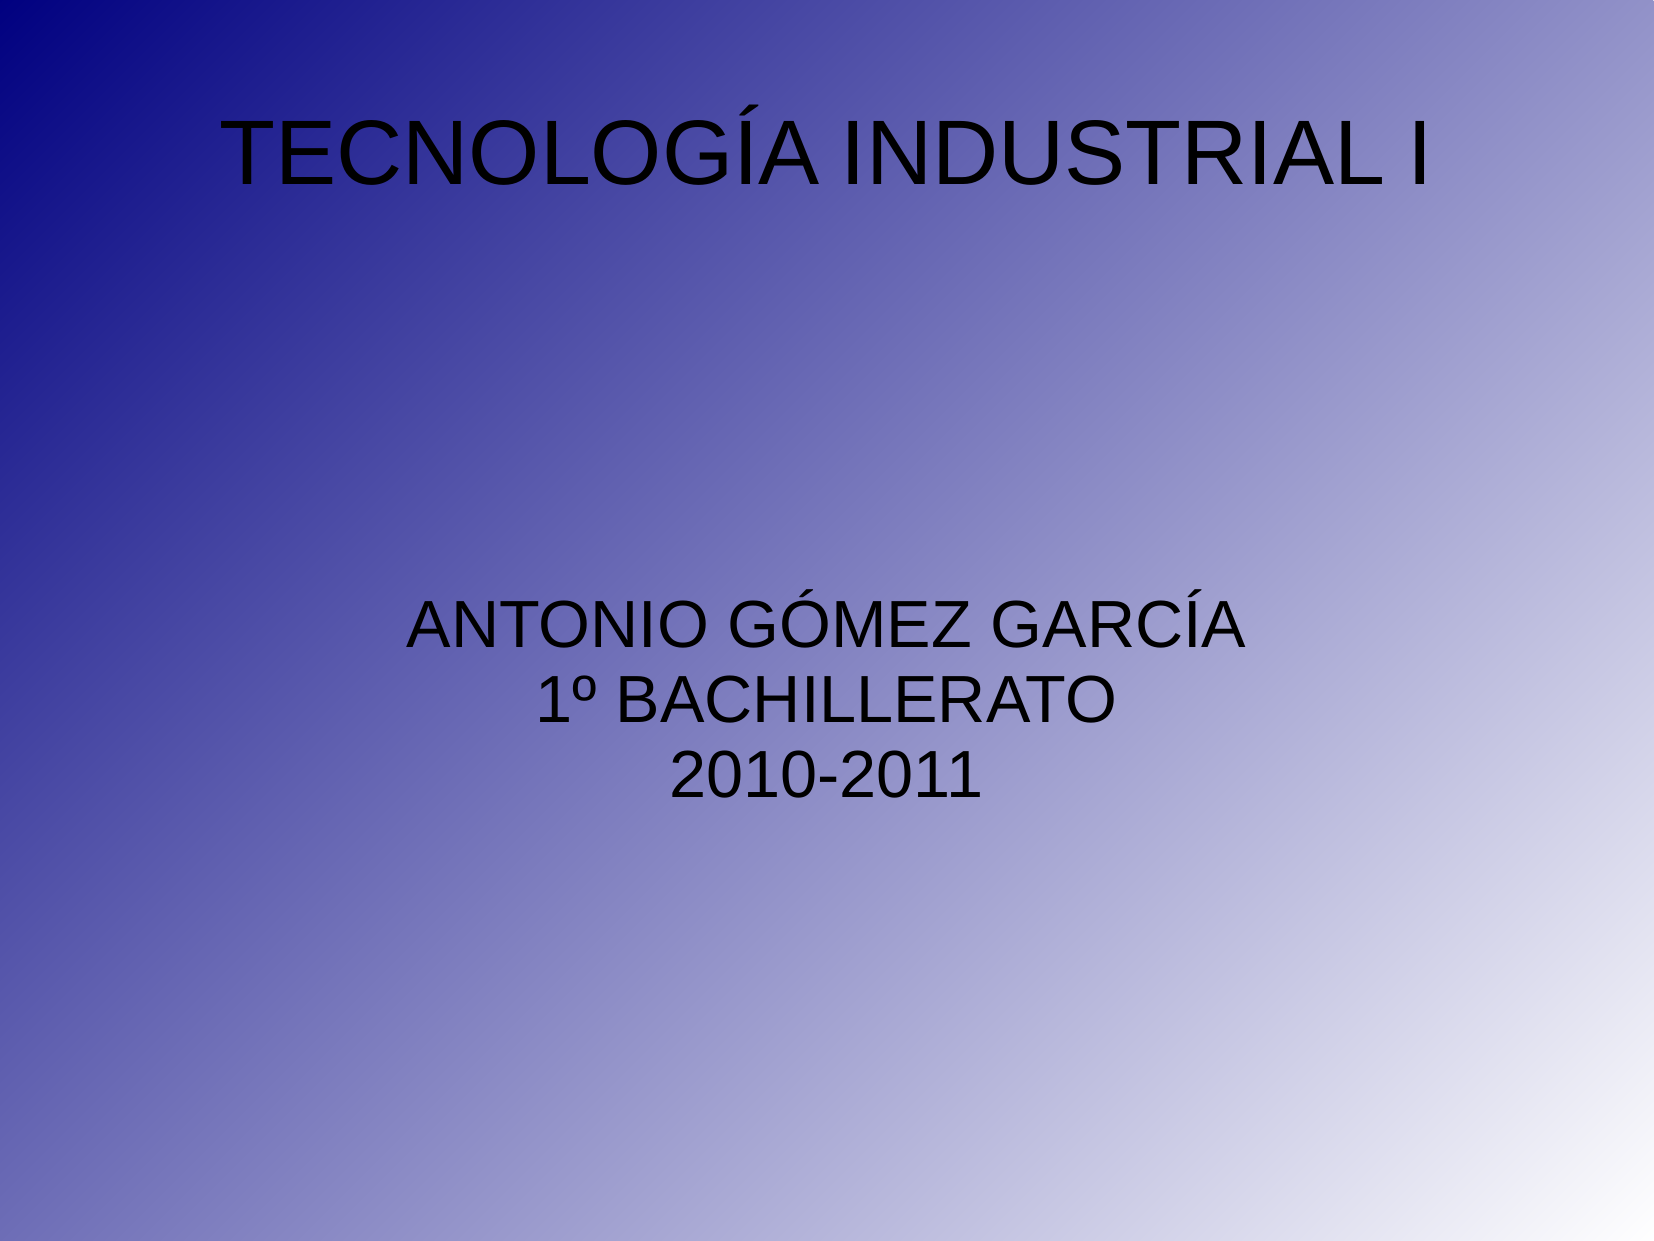

# TECNOLOGÍA INDUSTRIAL I
ANTONIO GÓMEZ GARCÍA
1º BACHILLERATO
2010-2011